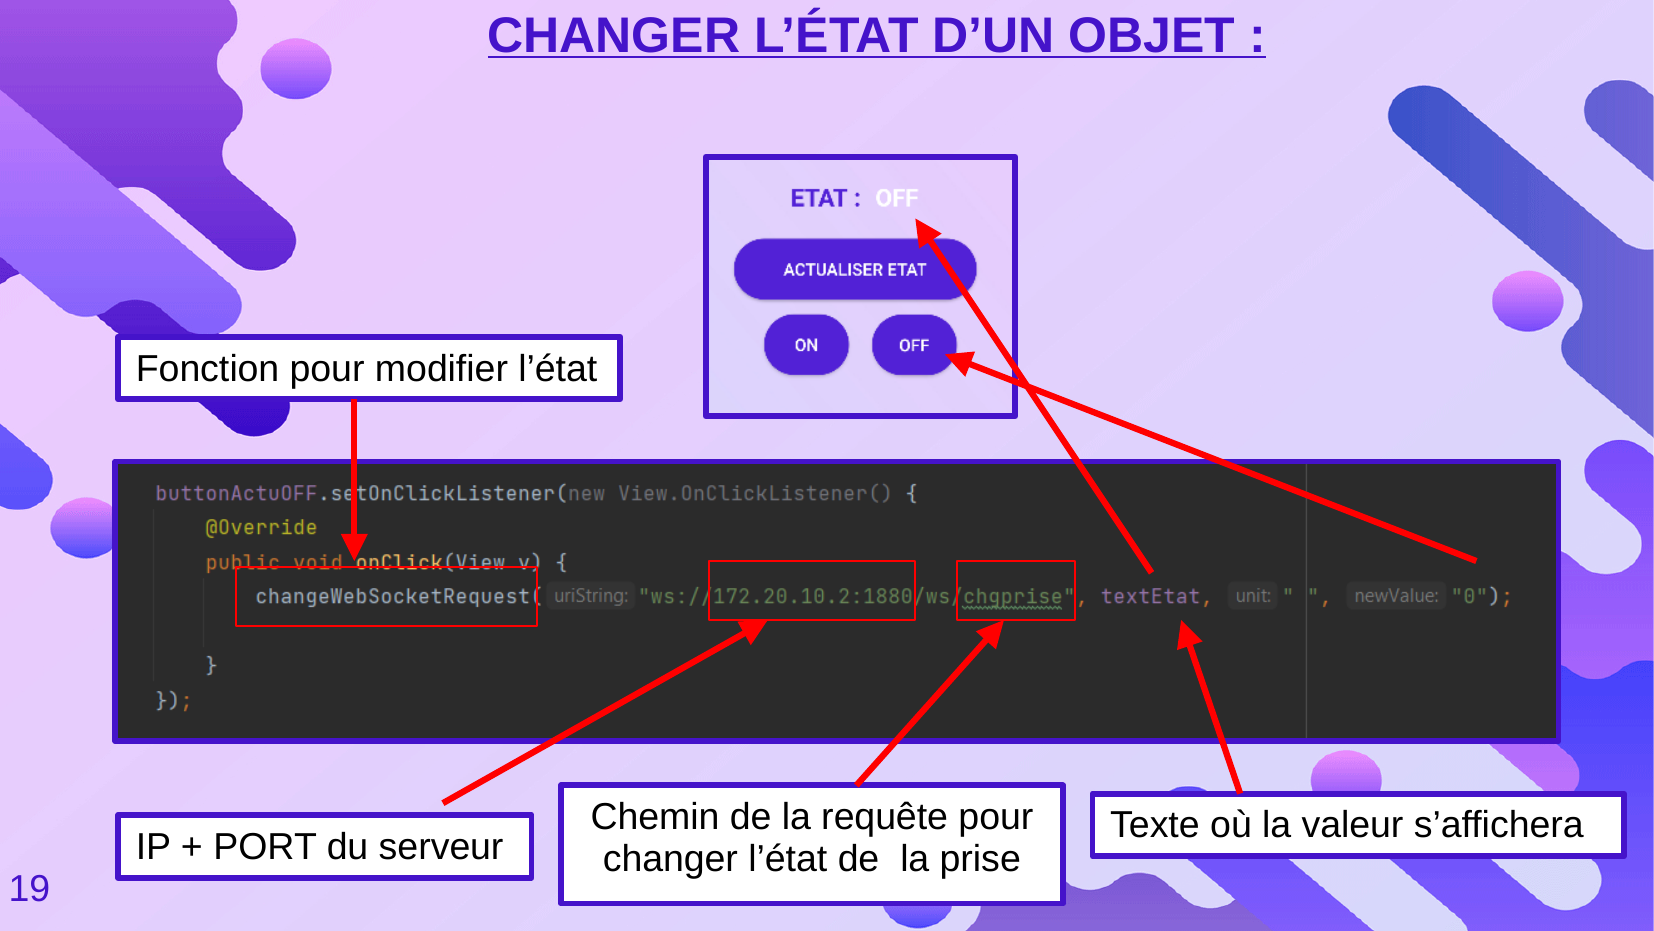

CHANGER L’ÉTAT D’UN OBJET :
Fonction pour modifier l’état
Chemin de la requête pour changer l’état de la prise
Texte où la valeur s’affichera
IP + PORT du serveur
19